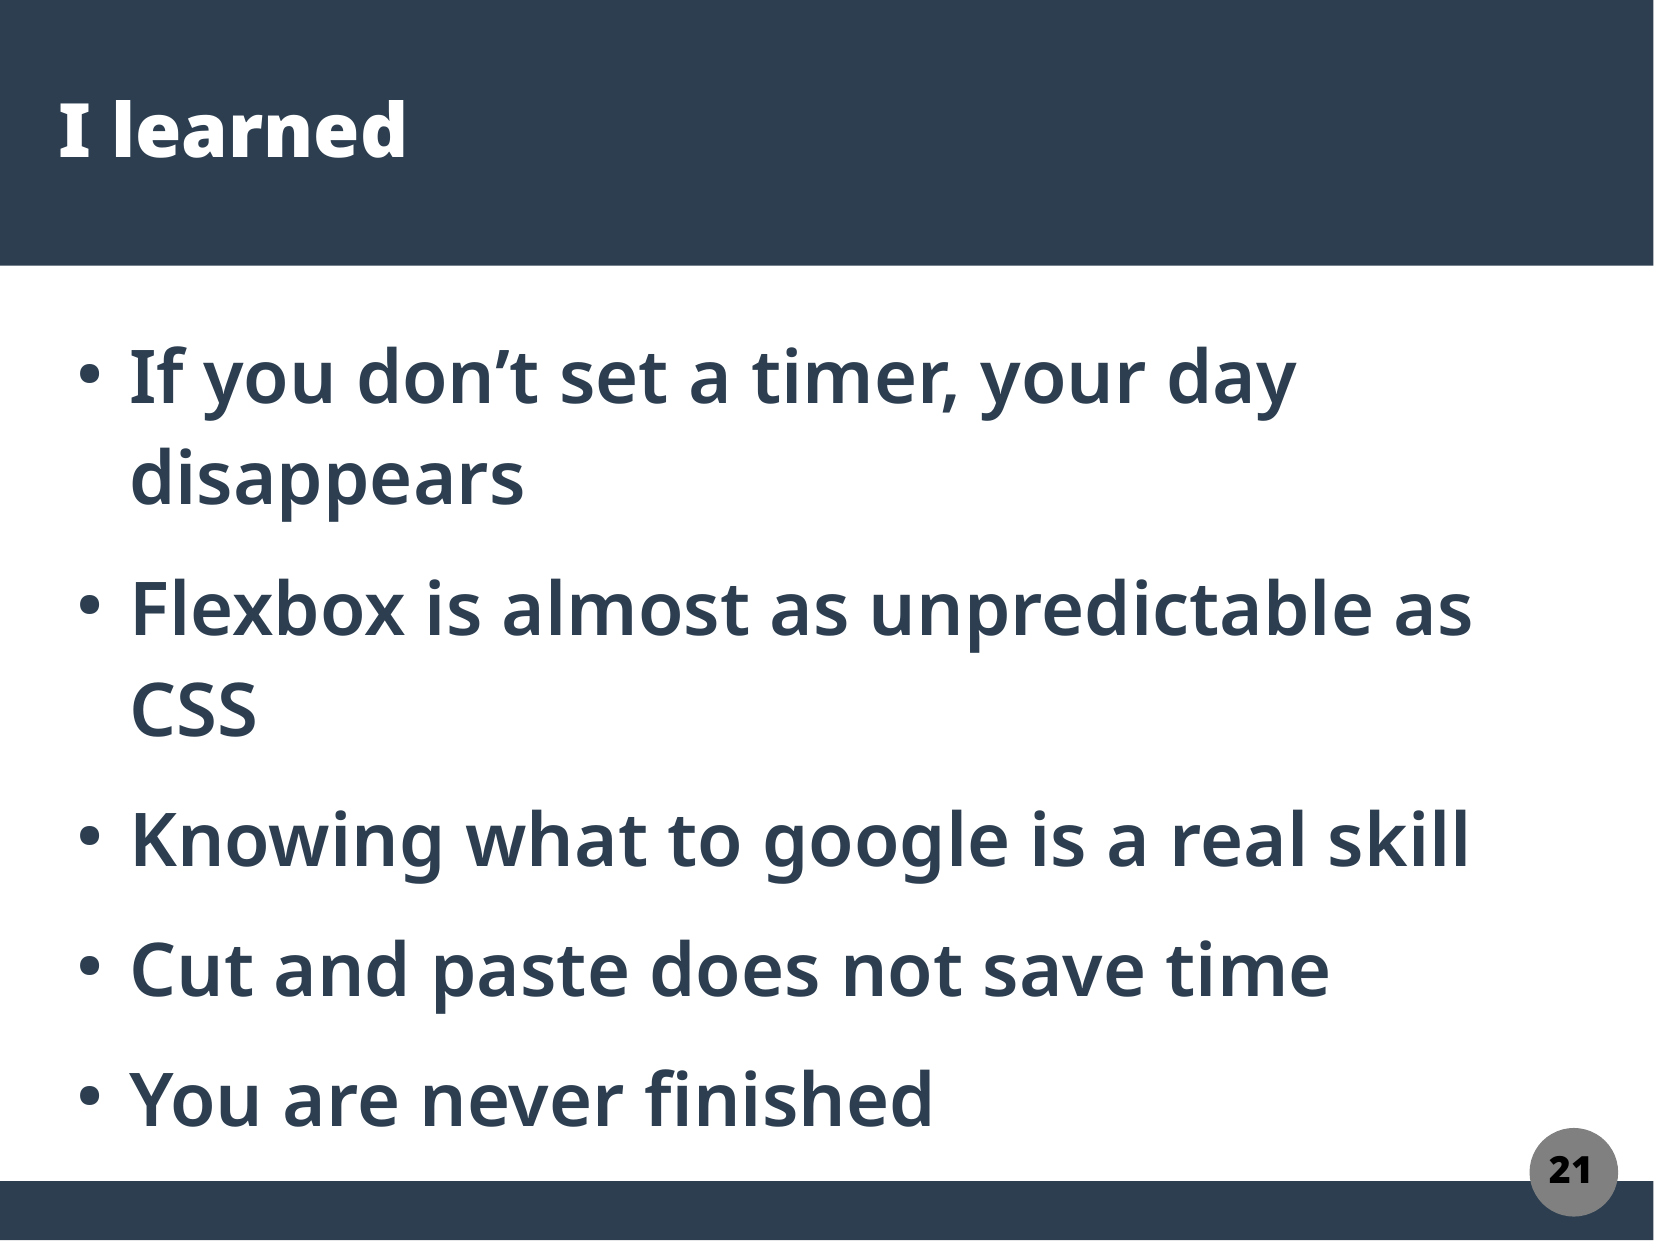

# I learned
If you don’t set a timer, your day disappears
Flexbox is almost as unpredictable as CSS
Knowing what to google is a real skill
Cut and paste does not save time
You are never finished
21